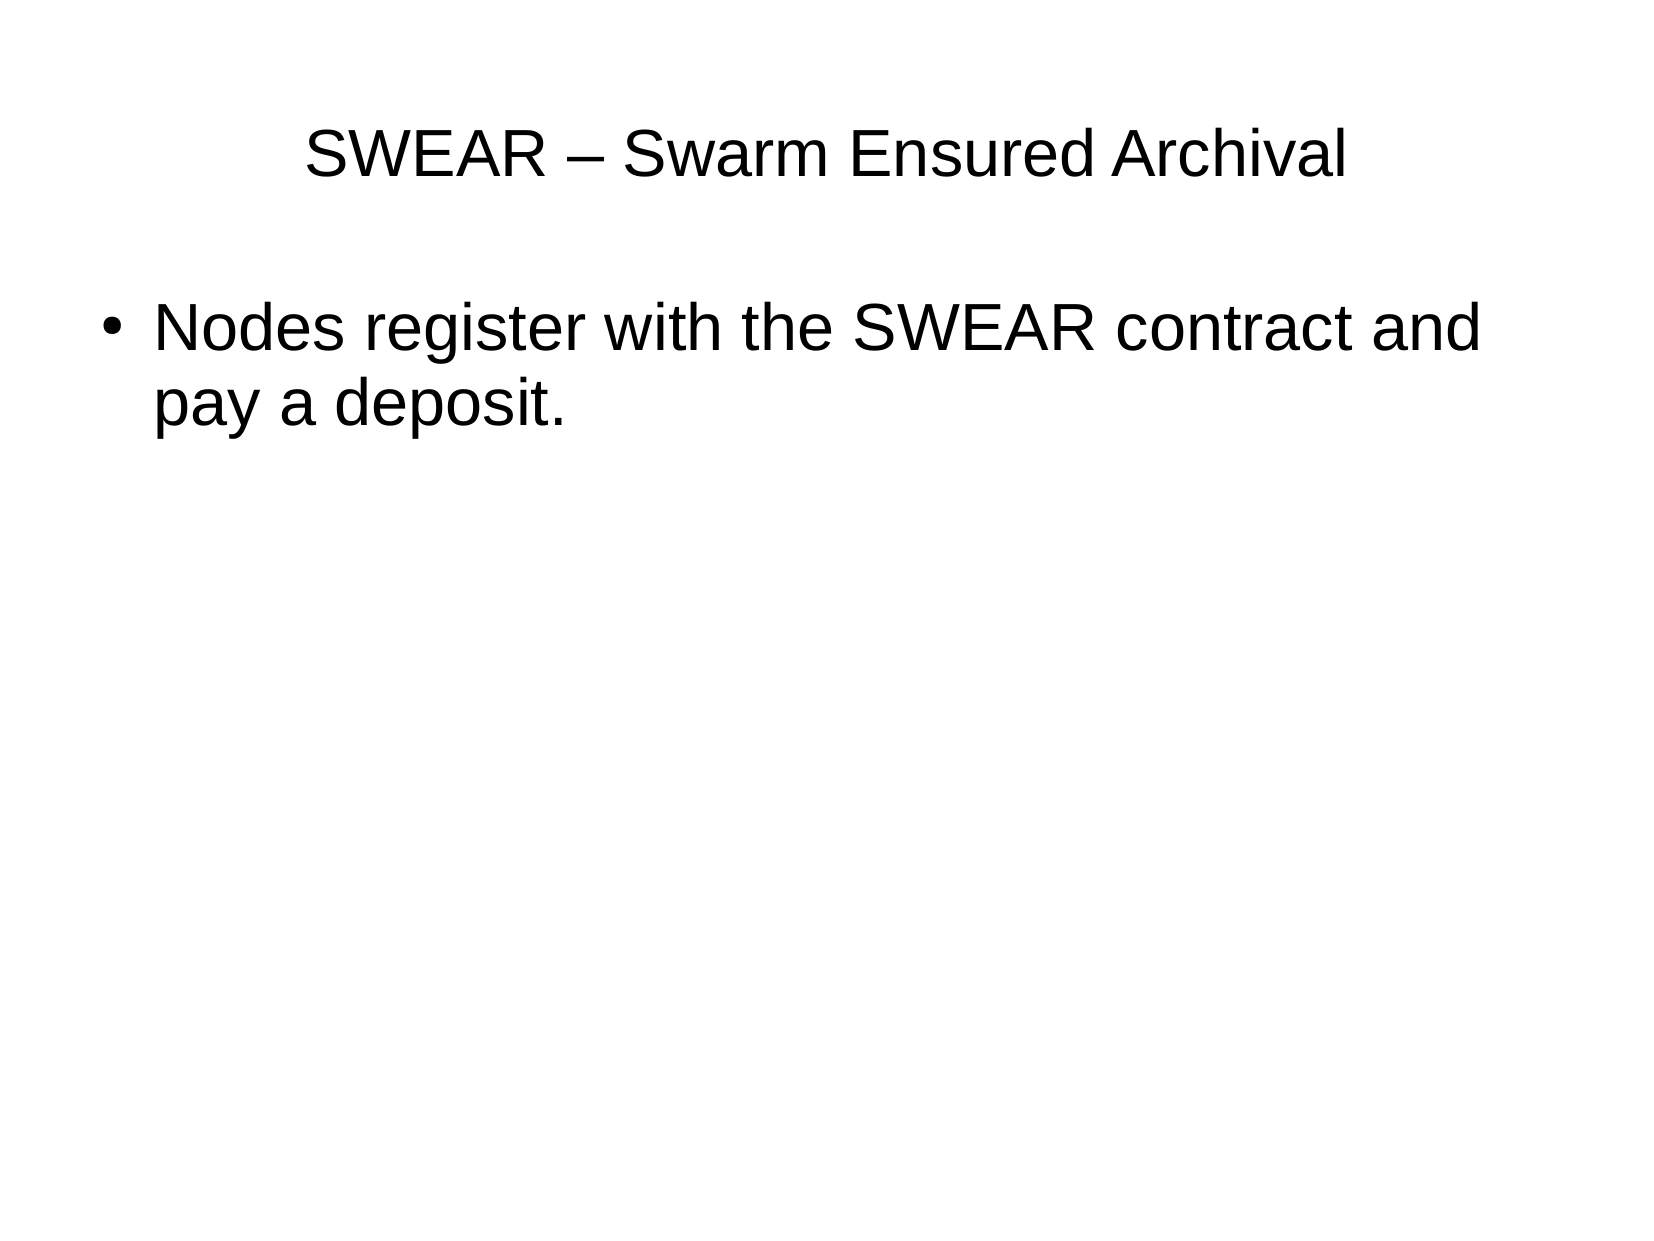

# SWEAR – Swarm Ensured Archival
Nodes register with the SWEAR contract and pay a deposit.